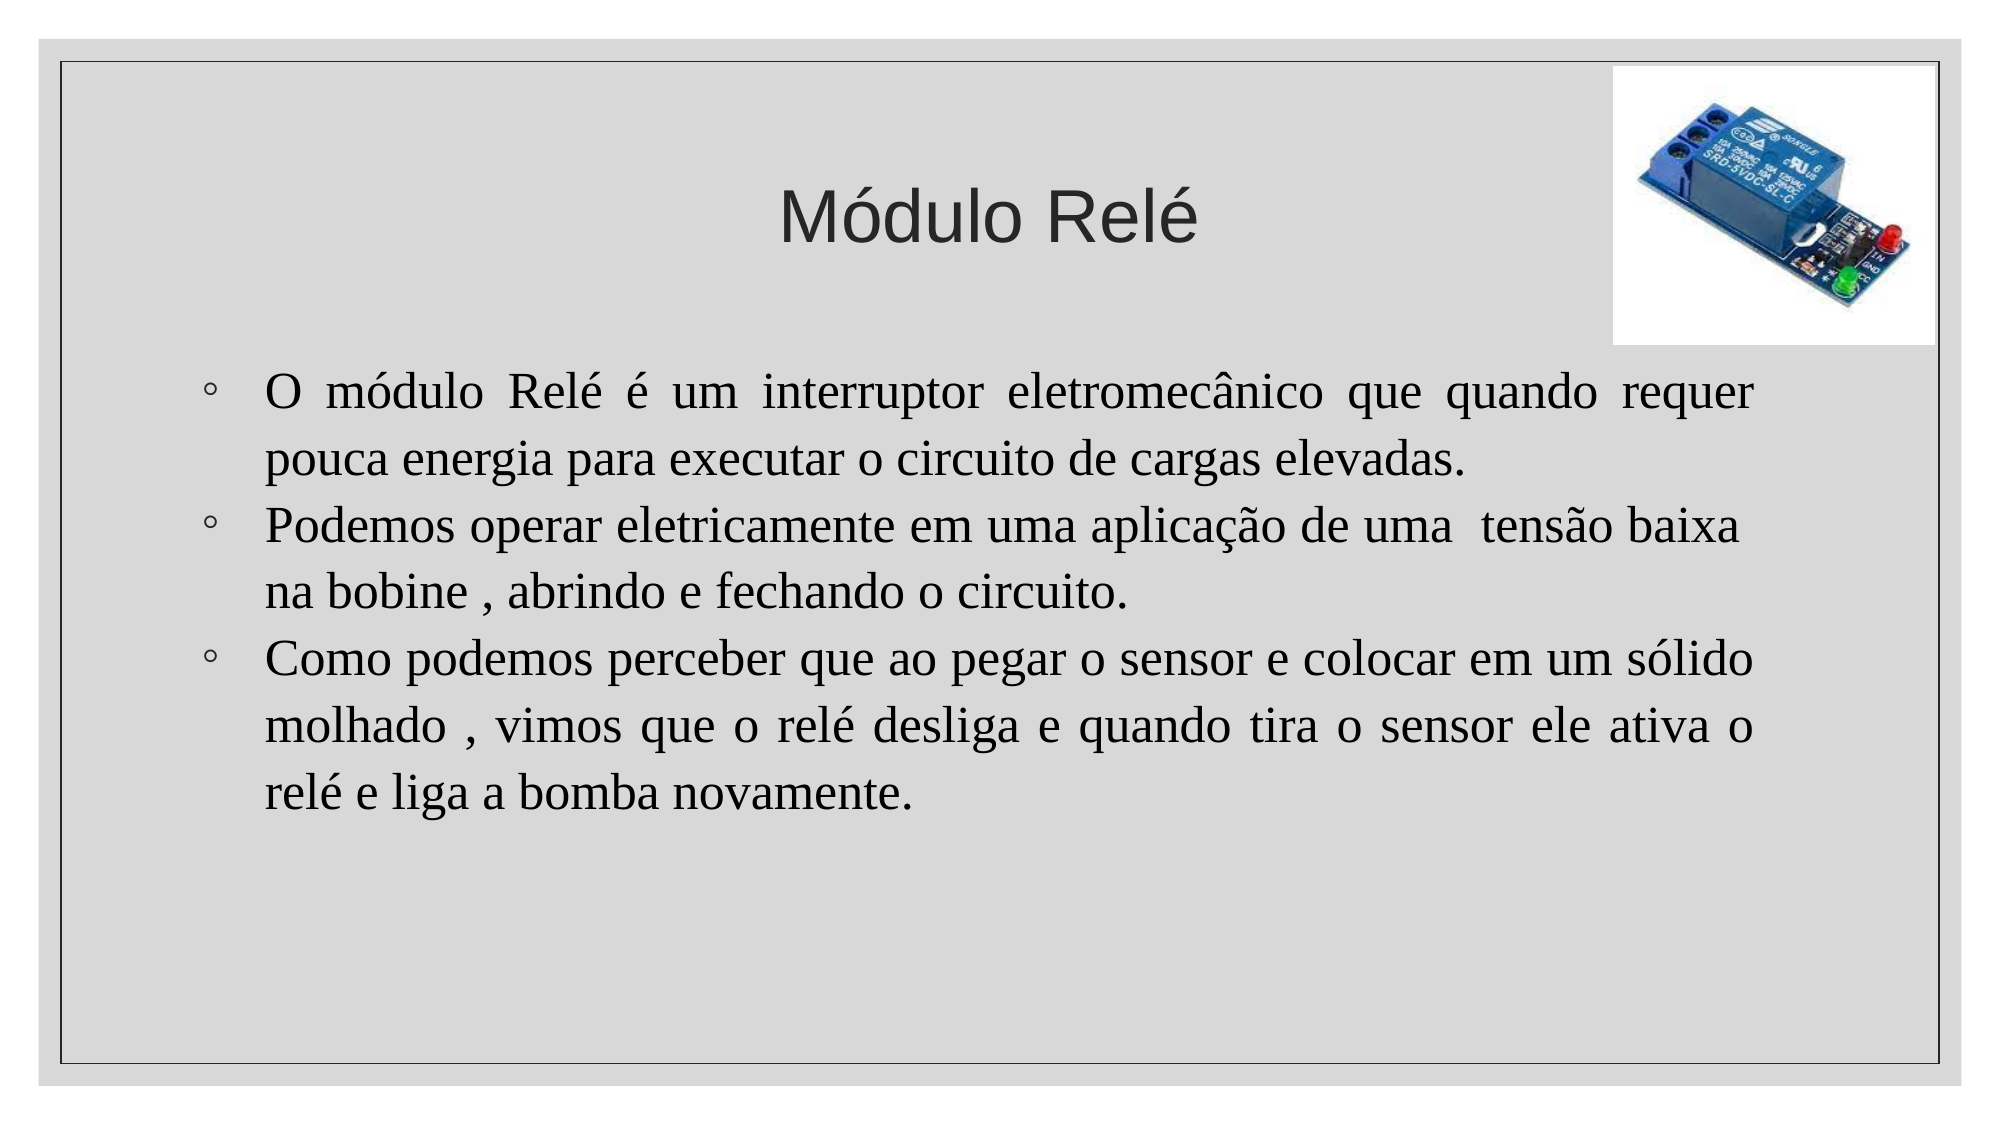

# Módulo Relé
O módulo Relé é um interruptor eletromecânico que quando requer pouca energia para executar o circuito de cargas elevadas.
Podemos operar eletricamente em uma aplicação de uma tensão baixa na bobine , abrindo e fechando o circuito.
Como podemos perceber que ao pegar o sensor e colocar em um sólido molhado , vimos que o relé desliga e quando tira o sensor ele ativa o relé e liga a bomba novamente.